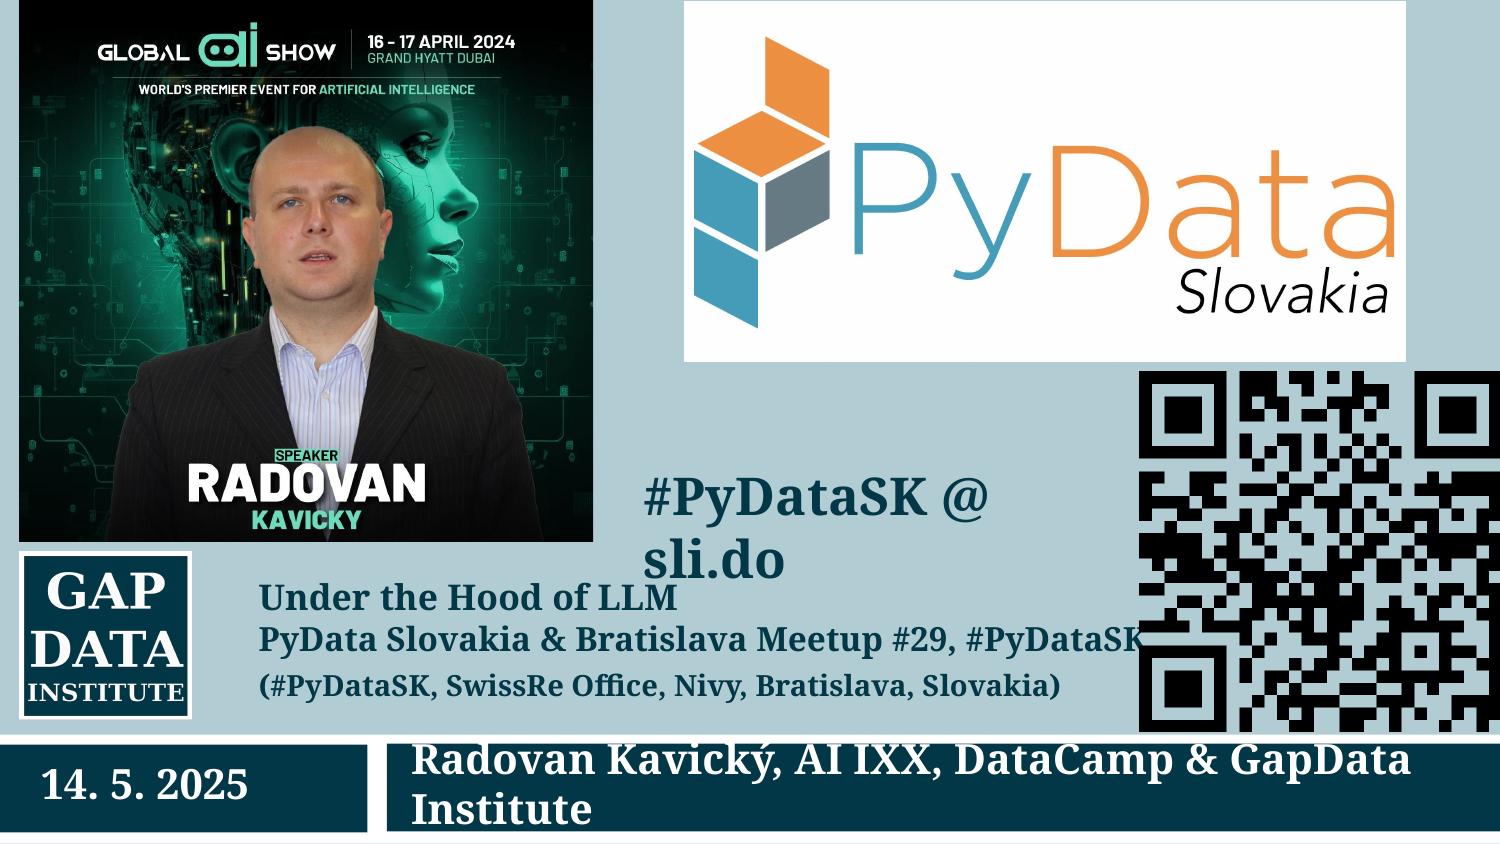

#PyDataSK @ sli.do
Under the Hood of LLM
PyData Slovakia & Bratislava Meetup #29, #PyDataSK
(#PyDataSK, SwissRe Office, Nivy, Bratislava, Slovakia)
14. 5. 2025
Radovan Kavický, AI IXX, DataCamp & GapData Institute